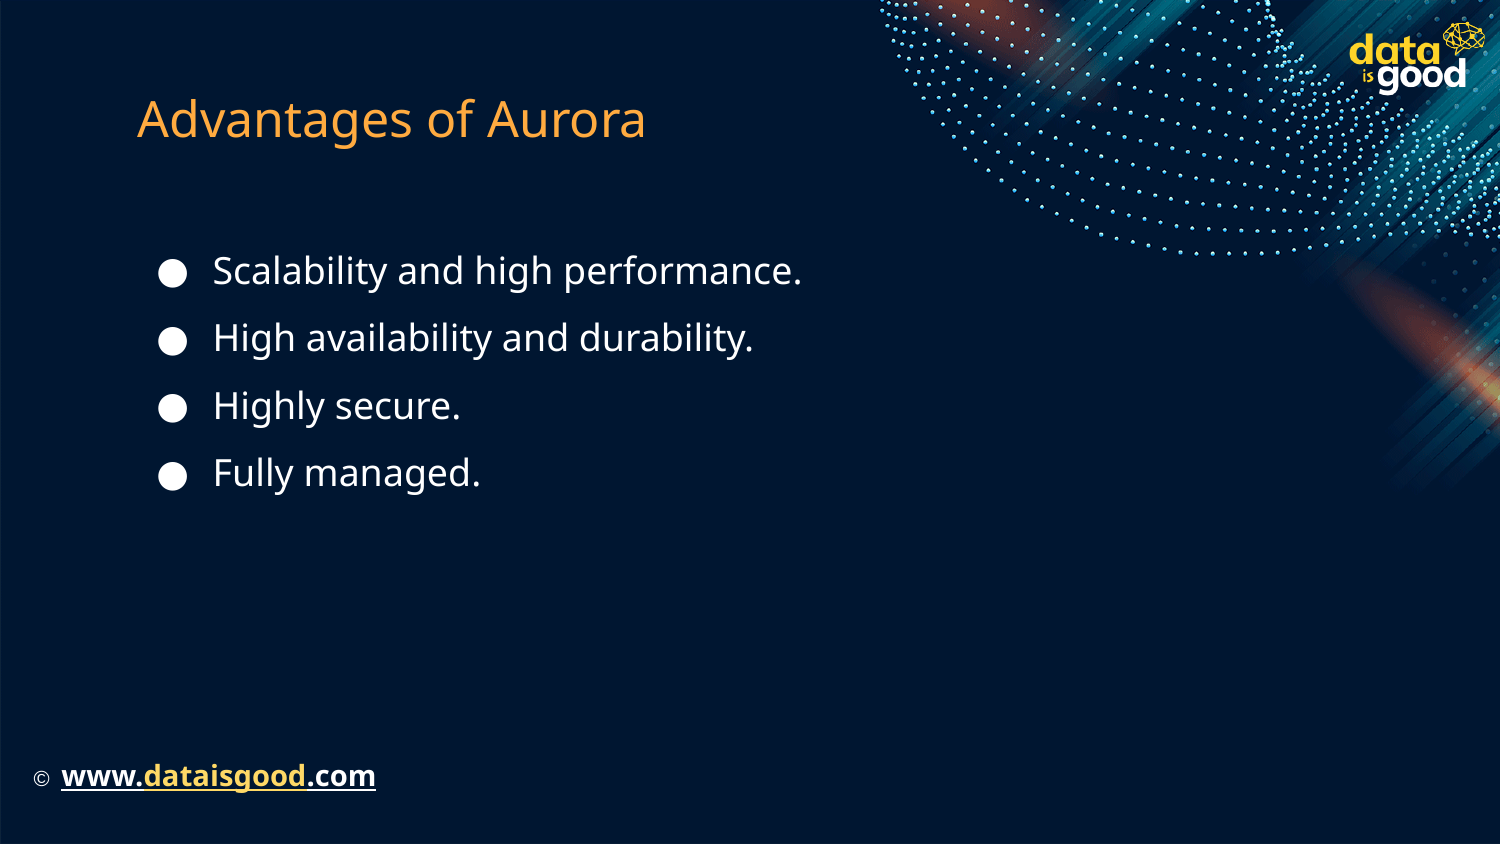

# Advantages of Aurora
Scalability and high performance.
High availability and durability.
Highly secure.
Fully managed.